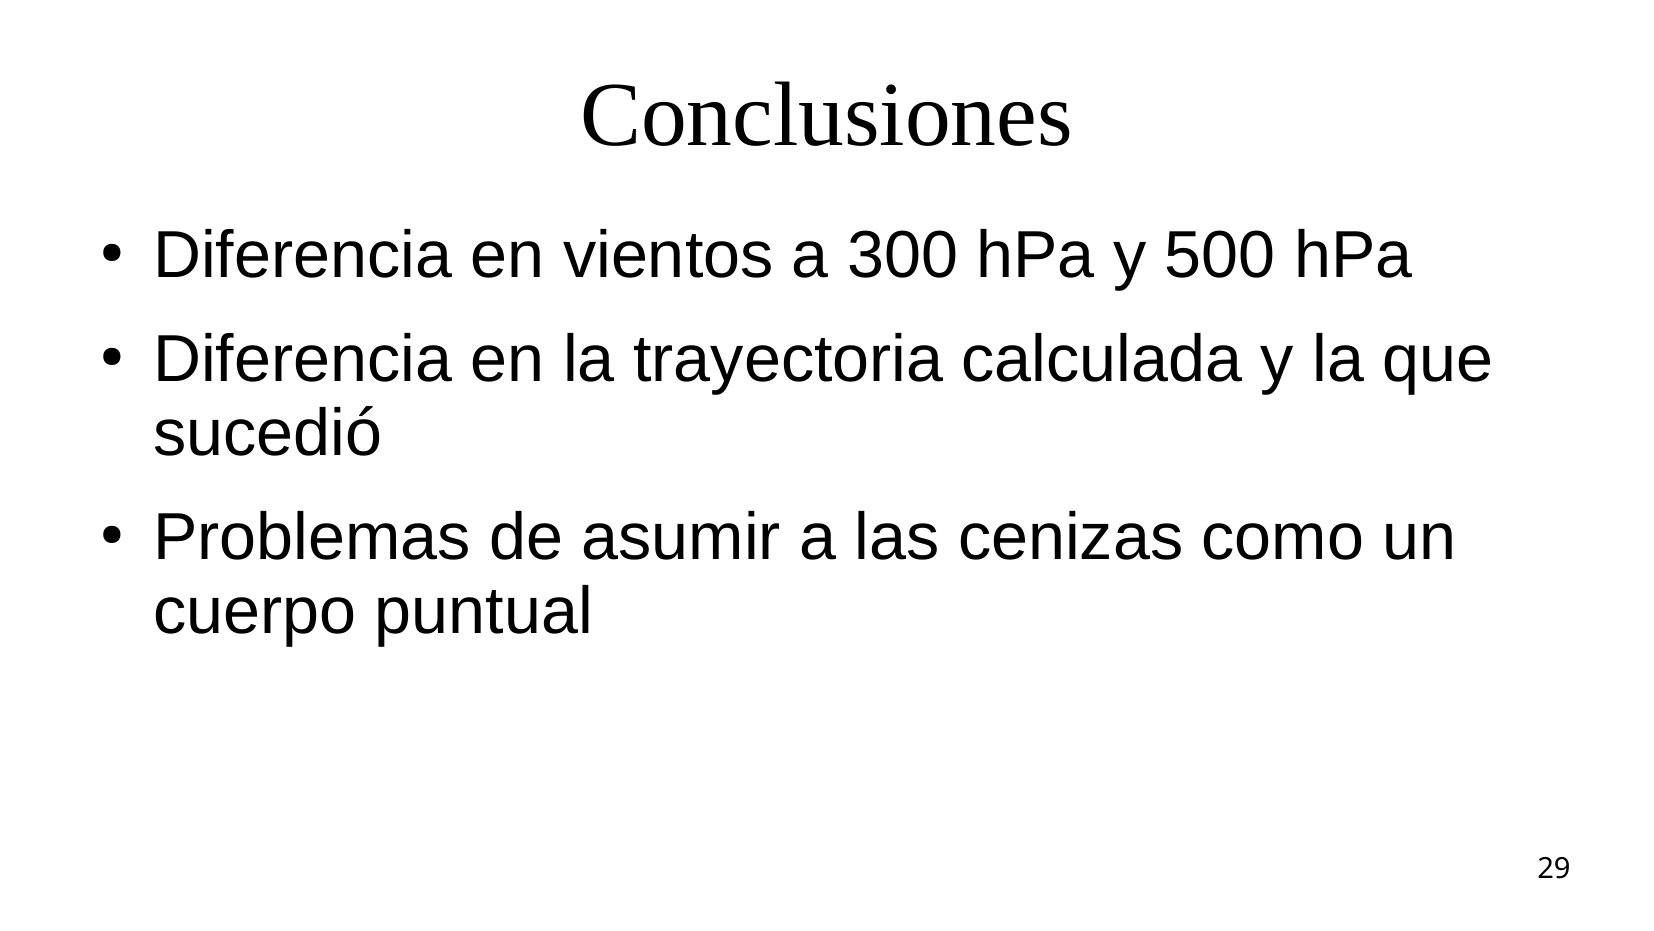

# Conclusiones
Diferencia en vientos a 300 hPa y 500 hPa
Diferencia en la trayectoria calculada y la que sucedió
Problemas de asumir a las cenizas como un cuerpo puntual
29